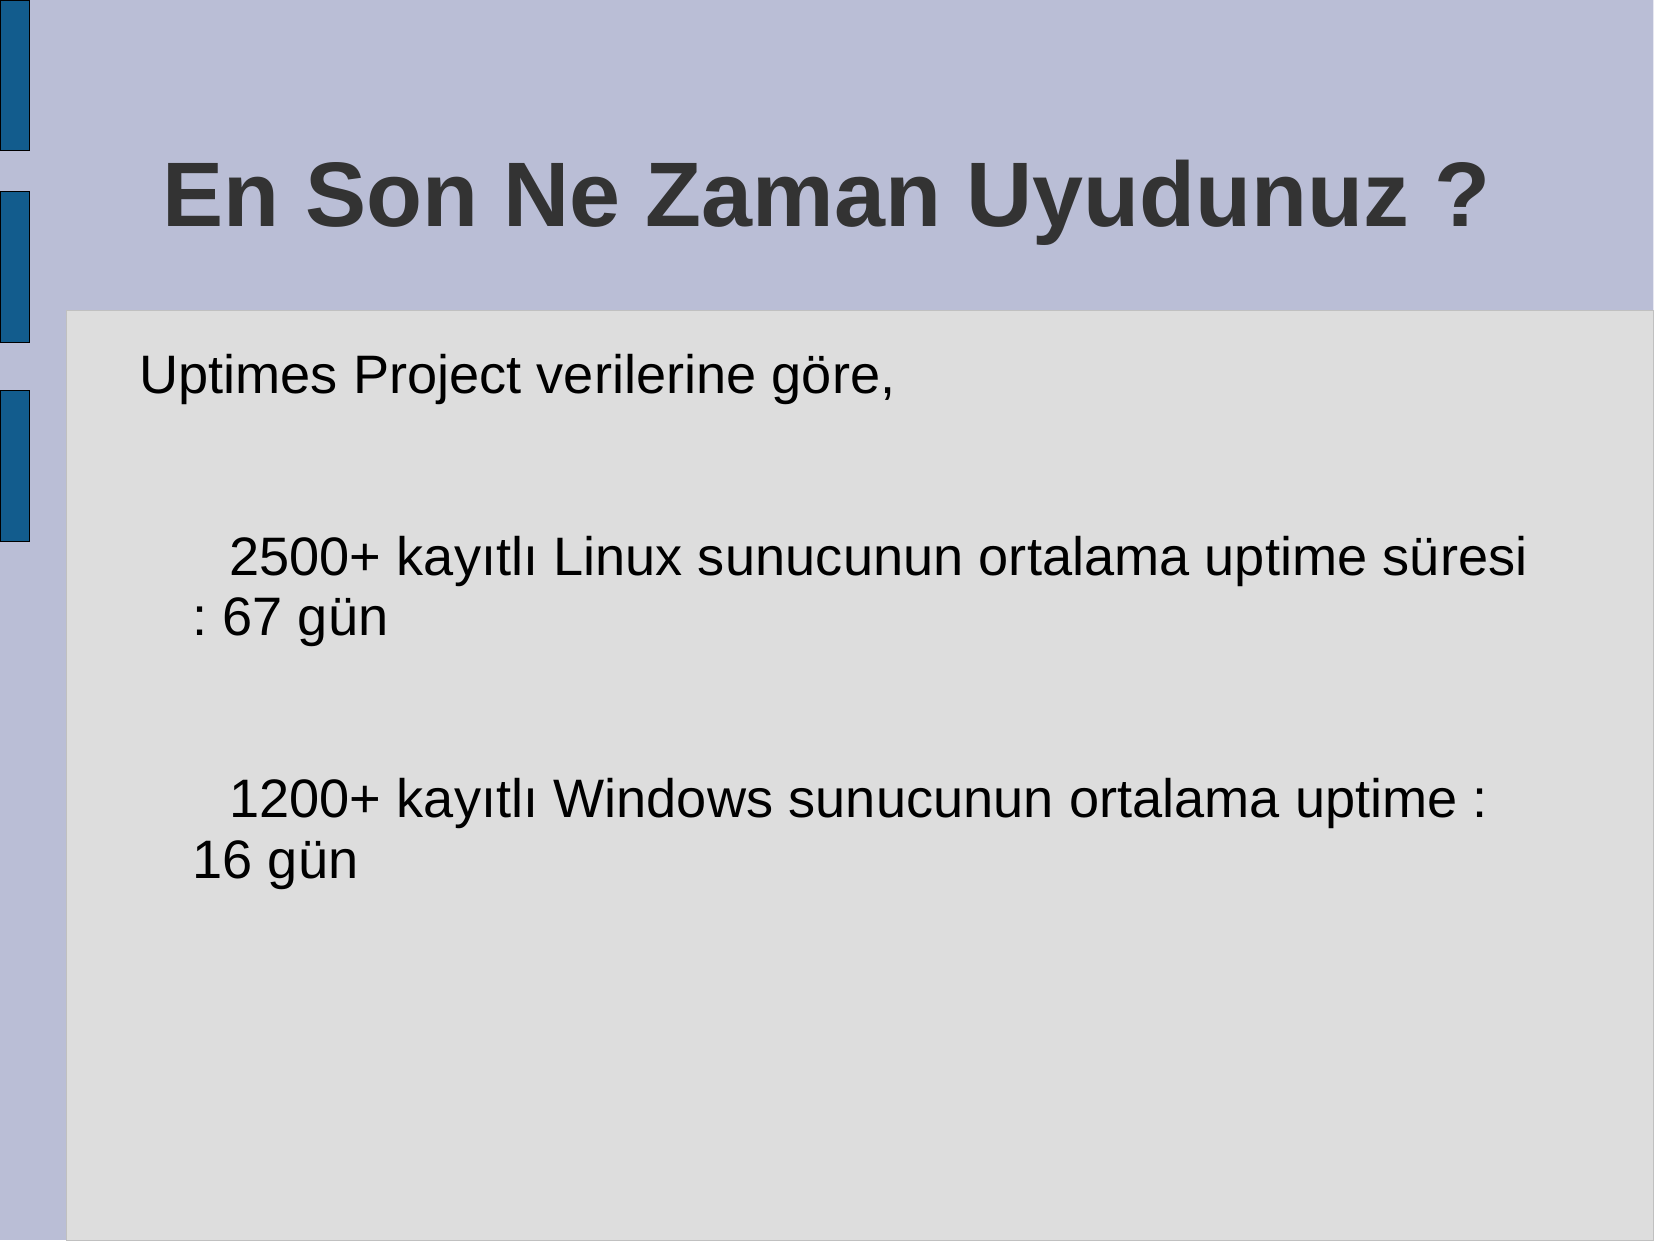

# En Son Ne Zaman Uyudunuz ?
Uptimes Project verilerine göre,
 2500+ kayıtlı Linux sunucunun ortalama uptime süresi : 67 gün
 1200+ kayıtlı Windows sunucunun ortalama uptime : 16 gün